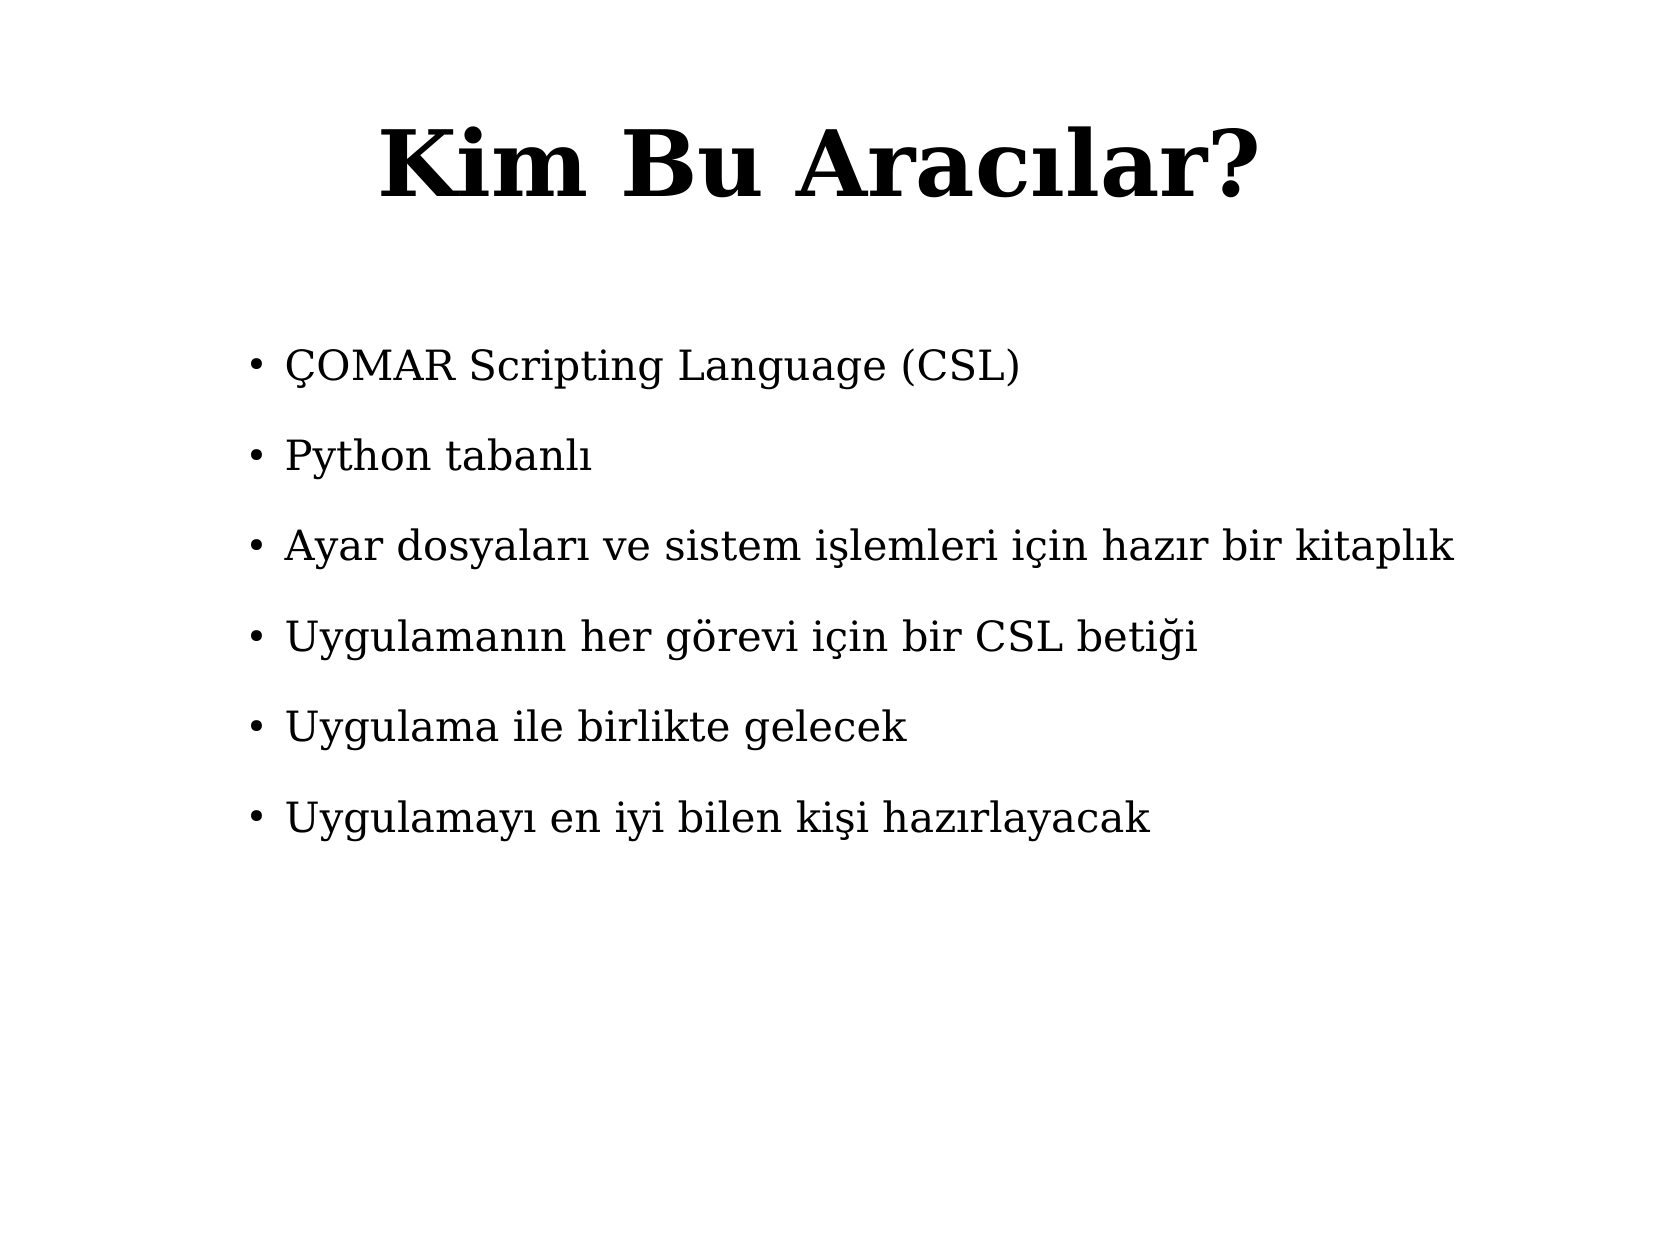

Kim Bu Aracılar?
ÇOMAR Scripting Language (CSL)
Python tabanlı
Ayar dosyaları ve sistem işlemleri için hazır bir kitaplık
Uygulamanın her görevi için bir CSL betiği
Uygulama ile birlikte gelecek
Uygulamayı en iyi bilen kişi hazırlayacak